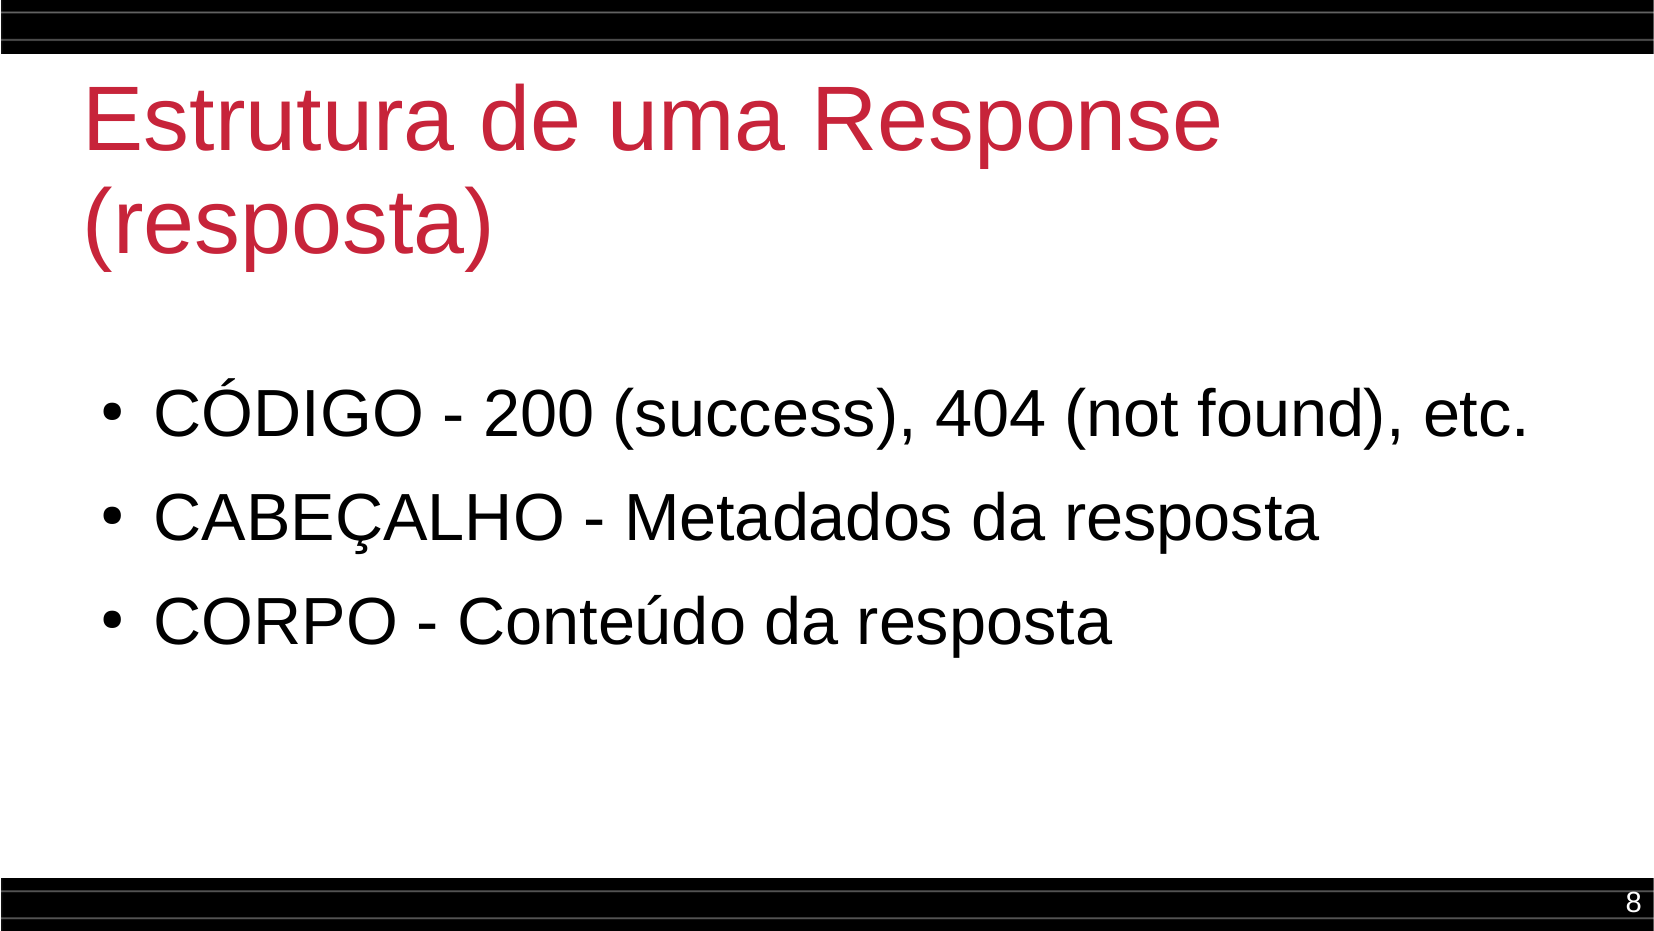

# Estrutura de uma Response (resposta)
CÓDIGO - 200 (success), 404 (not found), etc.
CABEÇALHO - Metadados da resposta
CORPO - Conteúdo da resposta